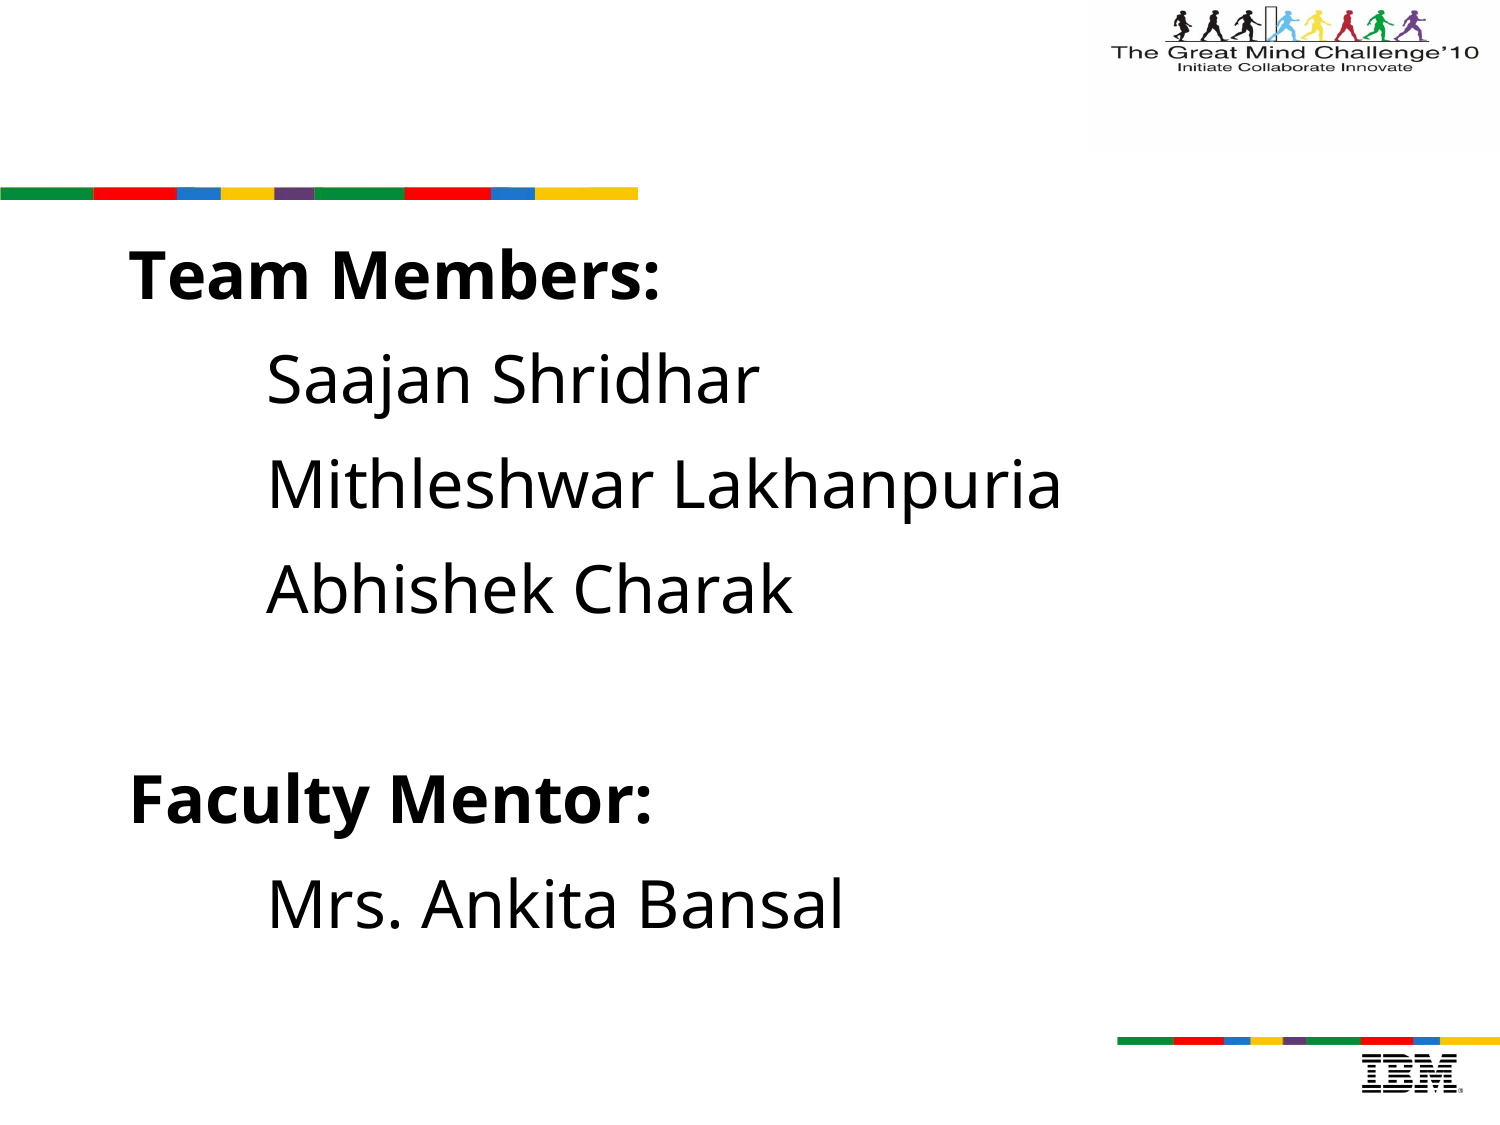

Team Members:
 Saajan Shridhar
 Mithleshwar Lakhanpuria
 Abhishek Charak
Faculty Mentor:
 Mrs. Ankita Bansal